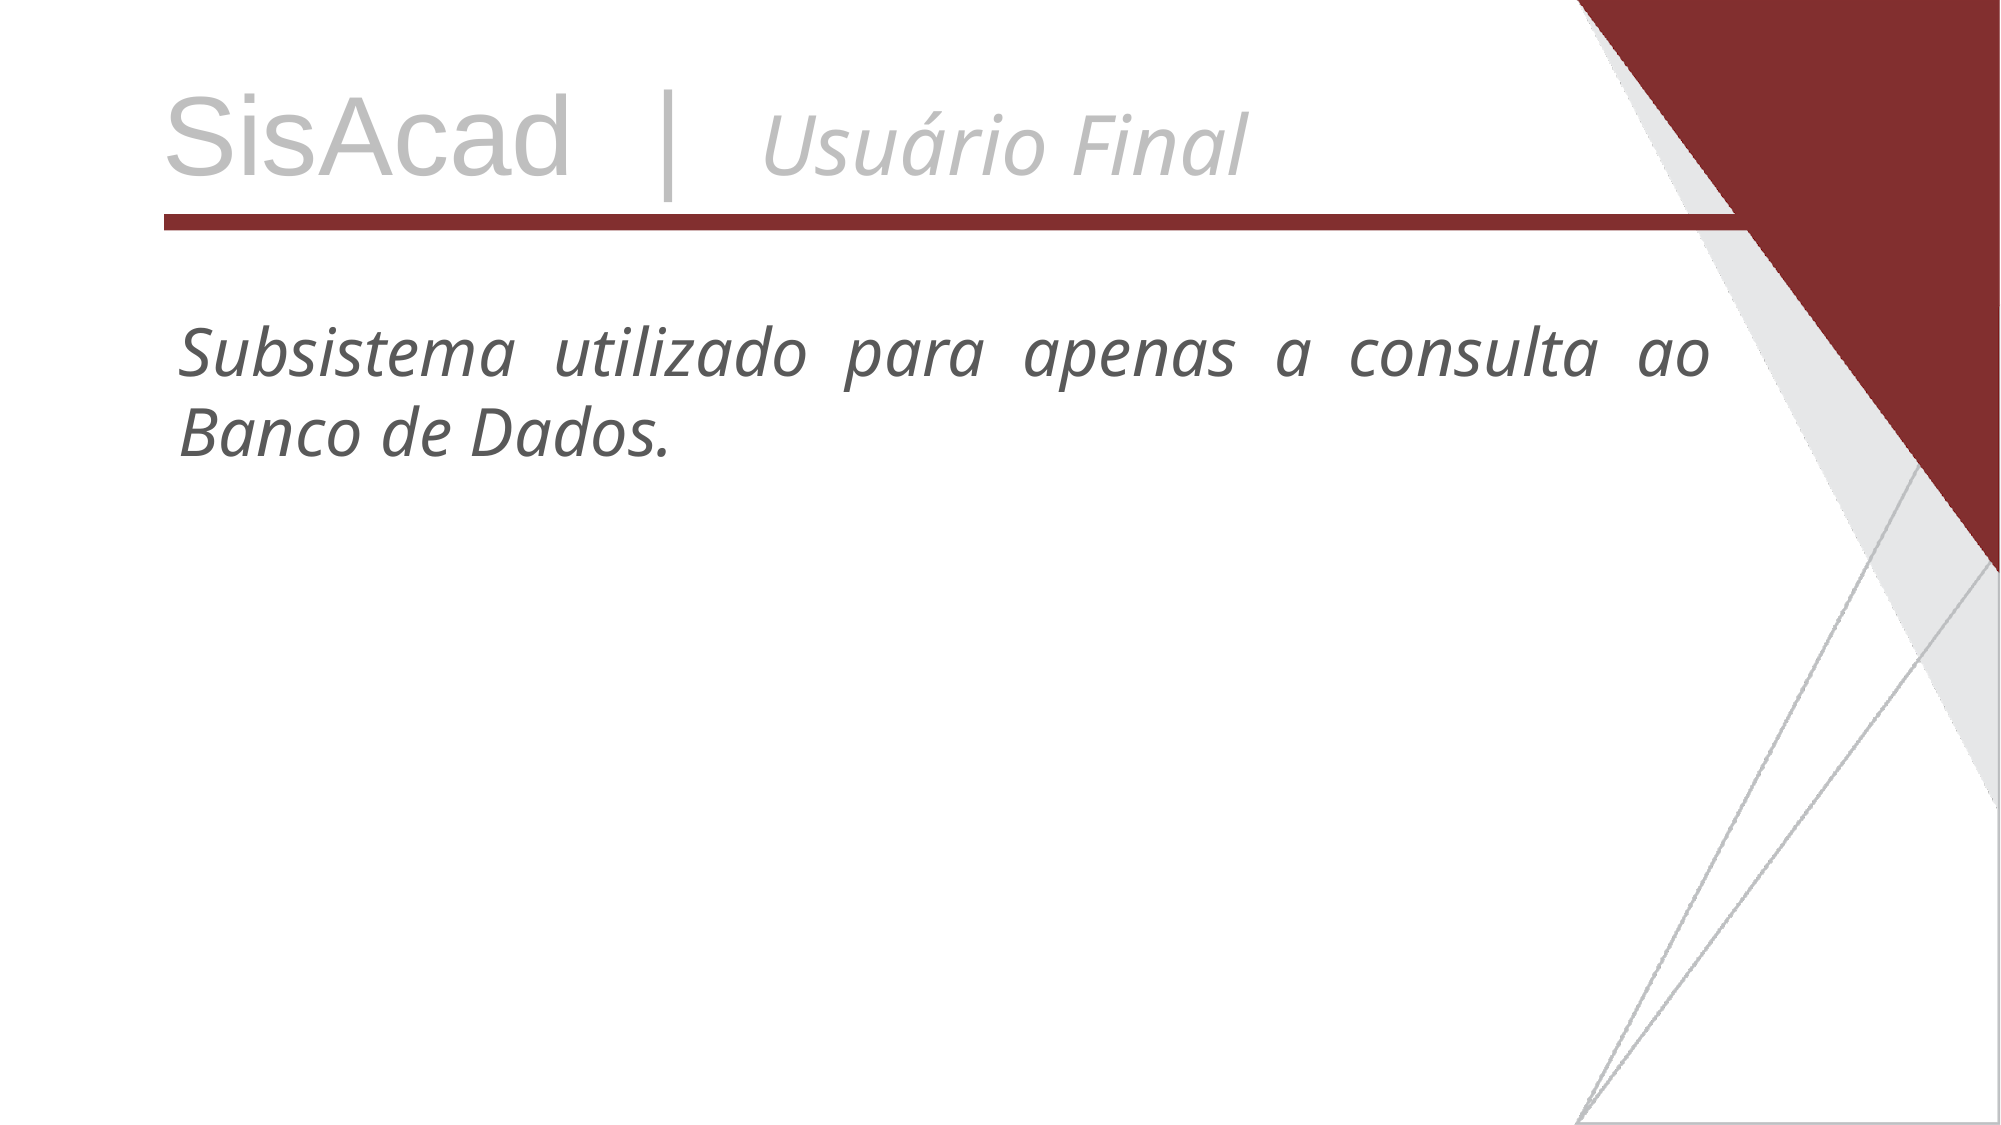

SisAcad | Usuário Final
Subsistema utilizado para apenas a consulta ao Banco de Dados.